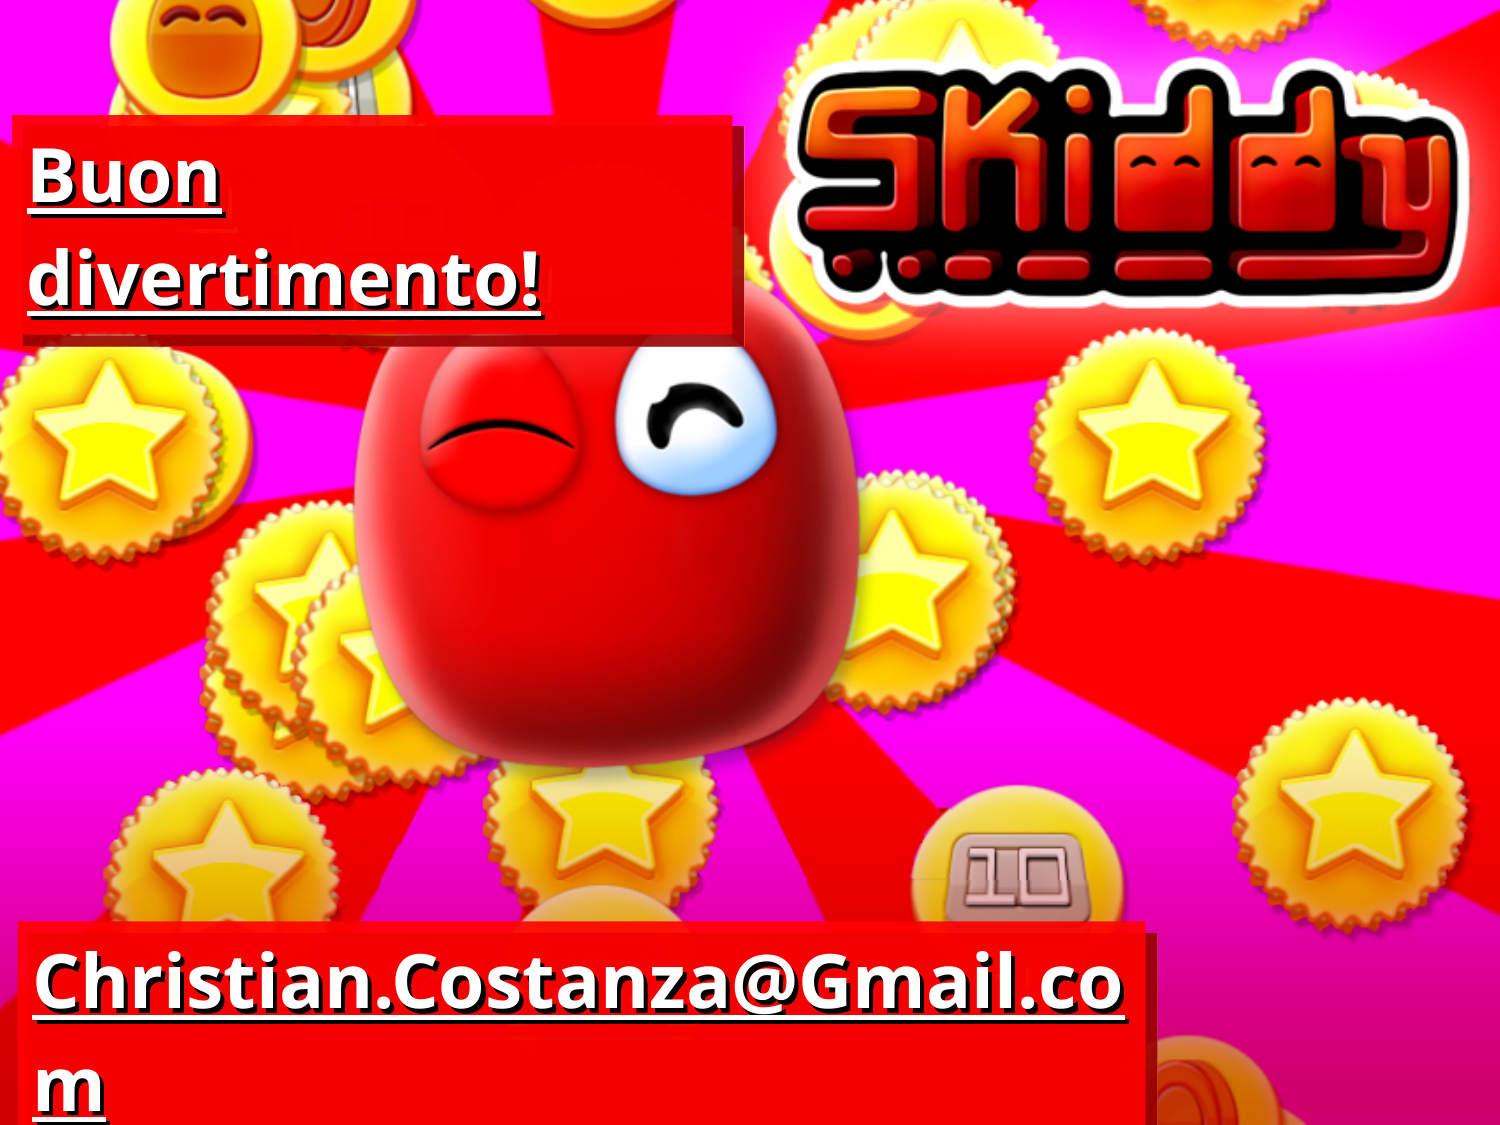

Come nasce l'idea di un gioco
Buon divertimento!
Christian Ch Costanza: Game Designer @ Big Bang Pixel
SVILUPPO: Level Design
Subvert Games: GEARSCAPE
Christian.Costanza@Gmail.com